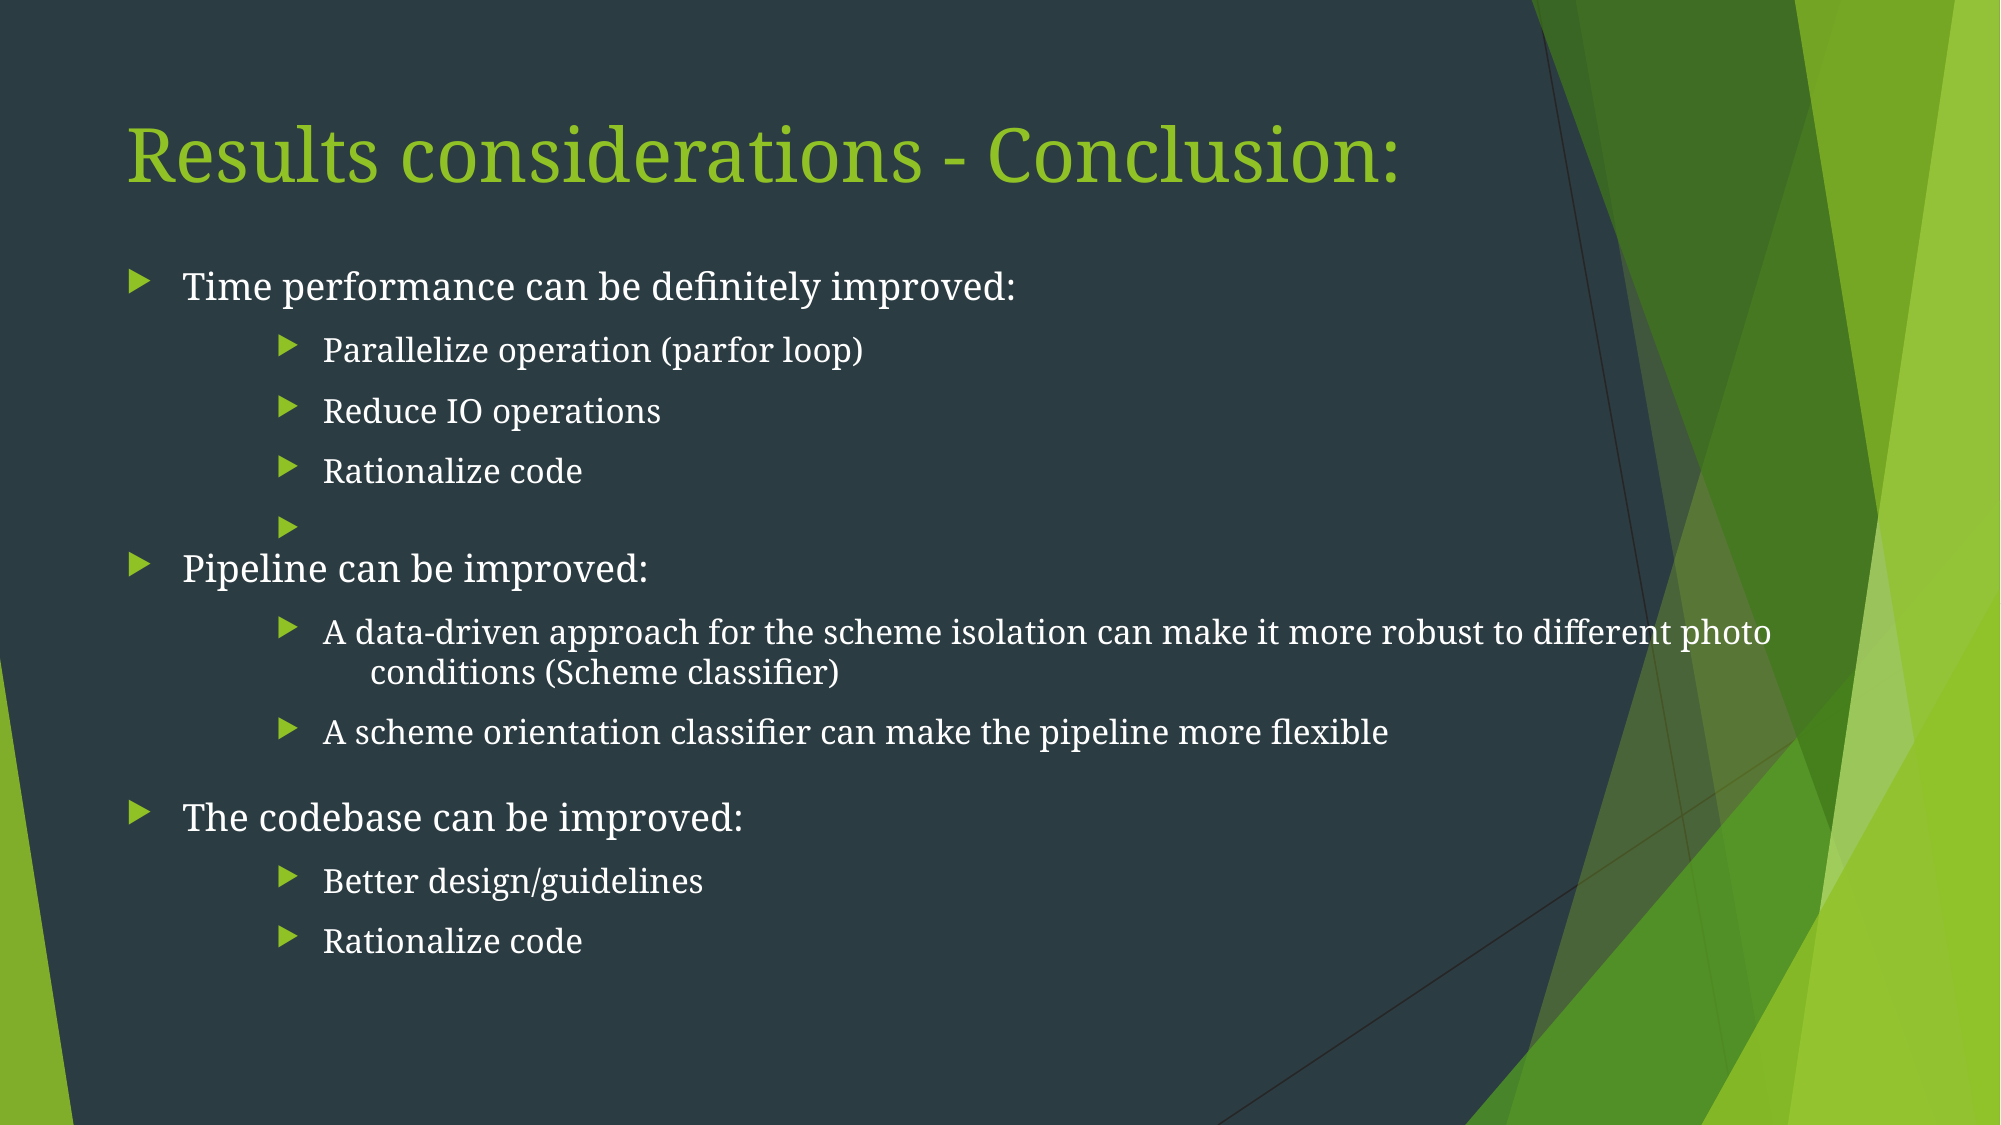

# Results considerations - Conclusion:
Time performance can be definitely improved:
Parallelize operation (parfor loop)
Reduce IO operations
Rationalize code
Pipeline can be improved:
A data-driven approach for the scheme isolation can make it more robust to different photo conditions (Scheme classifier)
A scheme orientation classifier can make the pipeline more flexible
The codebase can be improved:
Better design/guidelines
Rationalize code